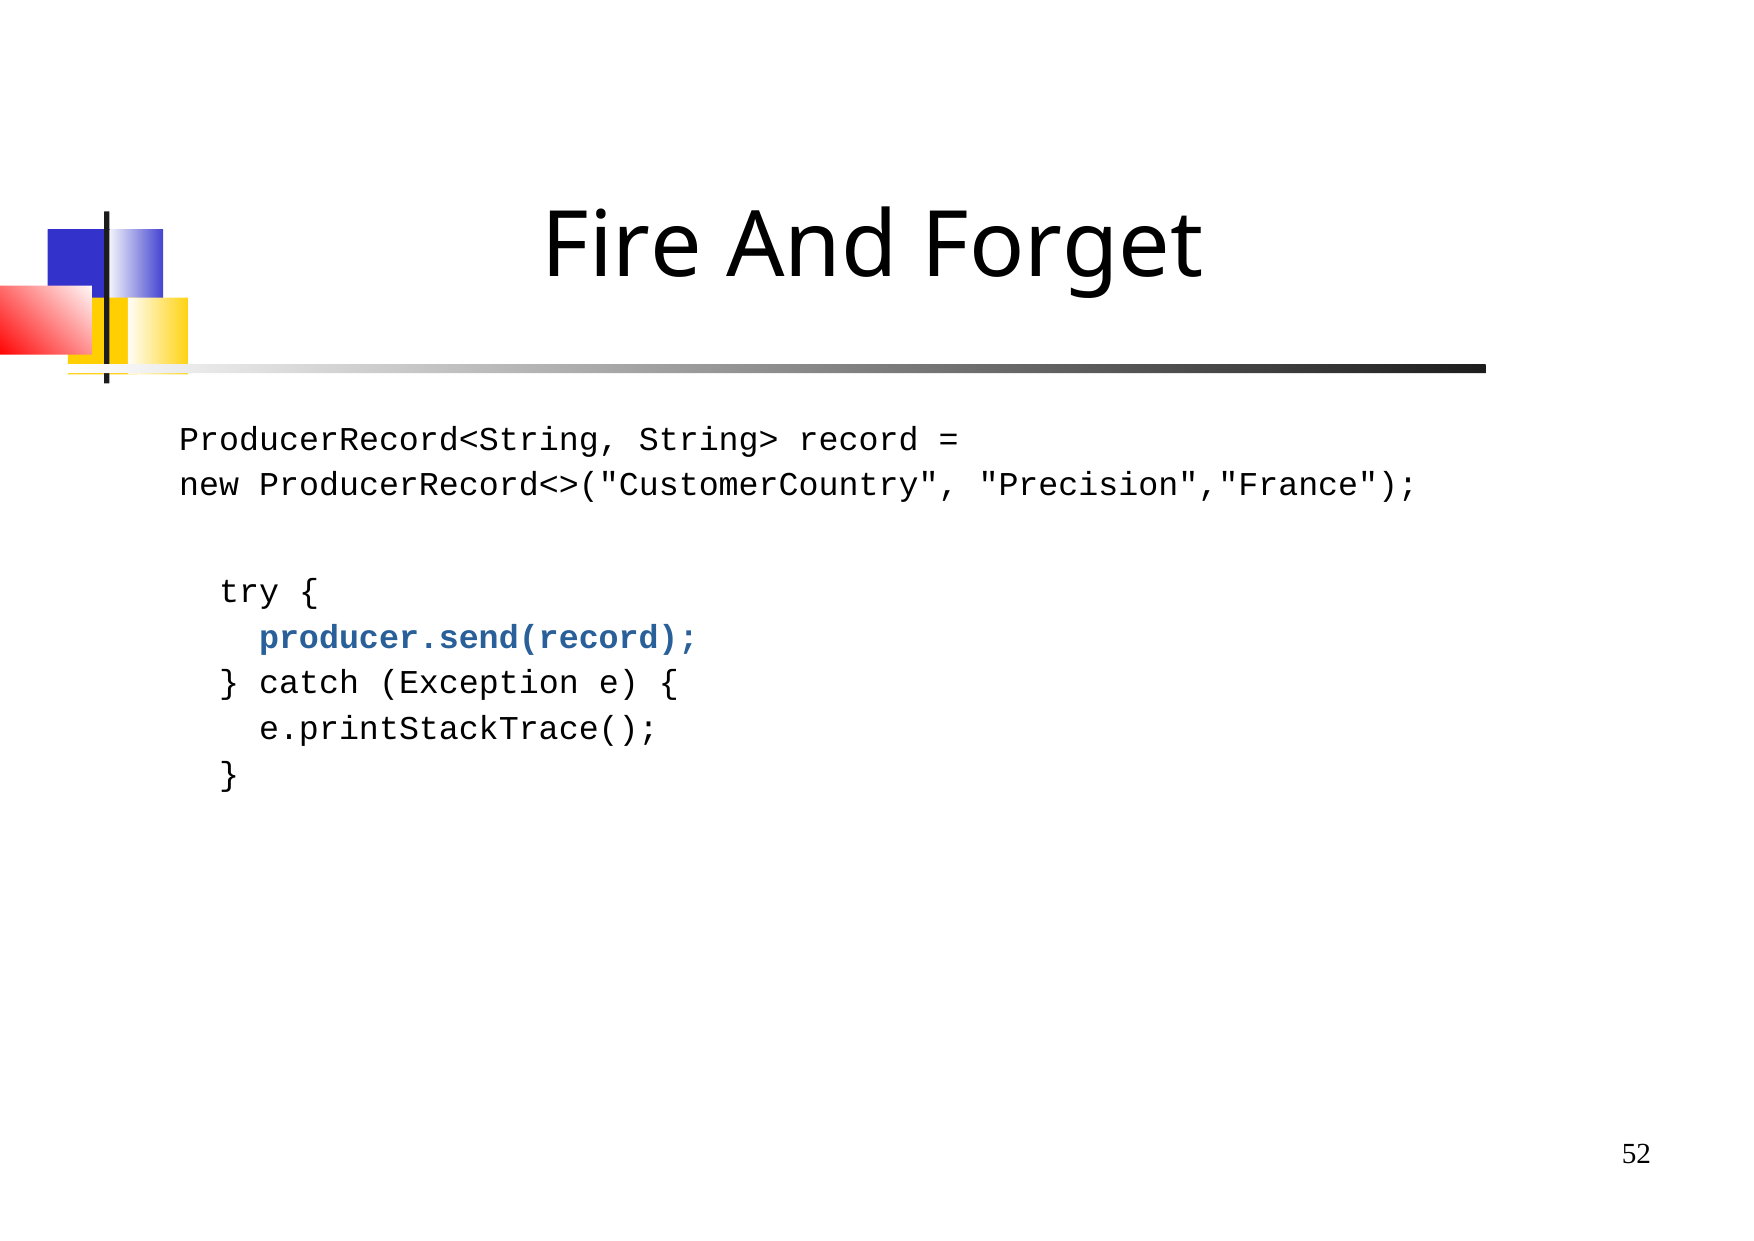

# Fire And Forget
ProducerRecord<String, String> record =
new ProducerRecord<>("CustomerCountry", "Precision","France");
 try {
 producer.send(record);
 } catch (Exception e) {
 e.printStackTrace();
 }